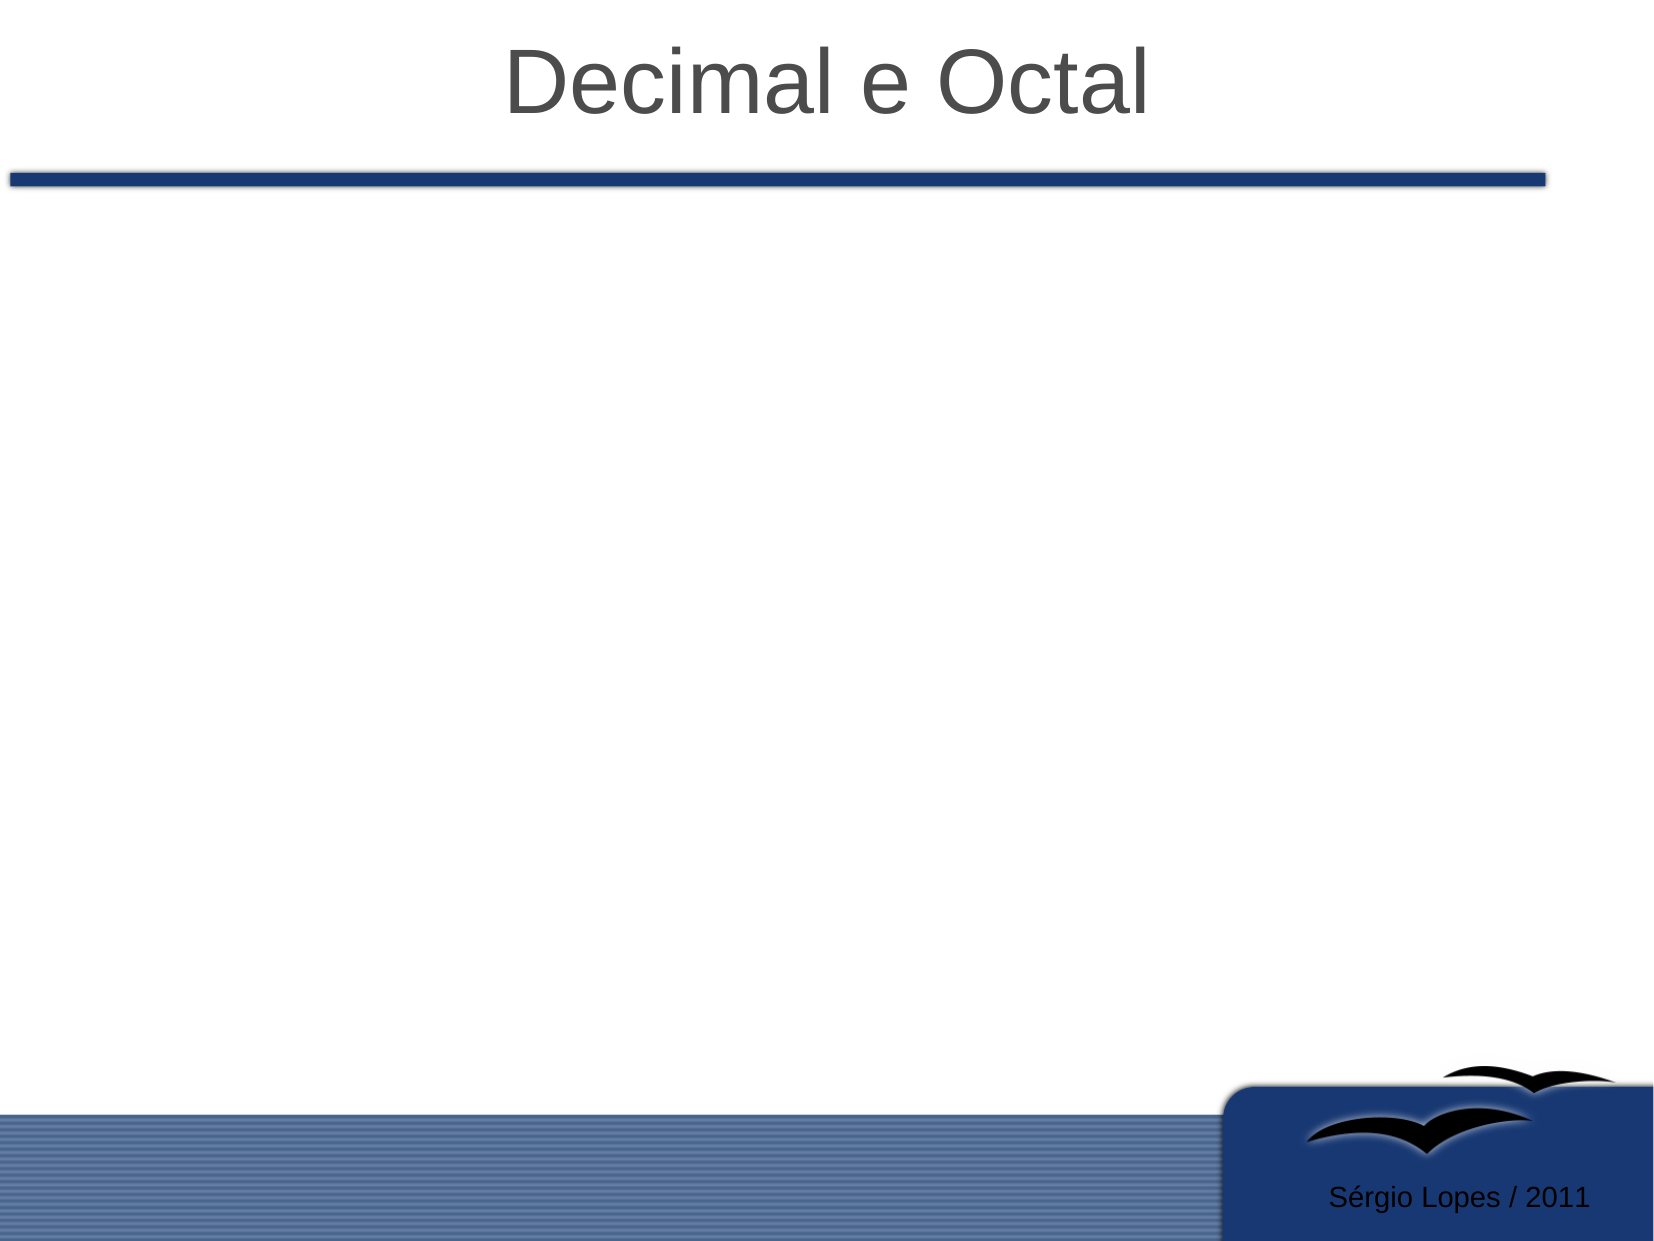

# Decimal e Octal
Sérgio Lopes / 2011